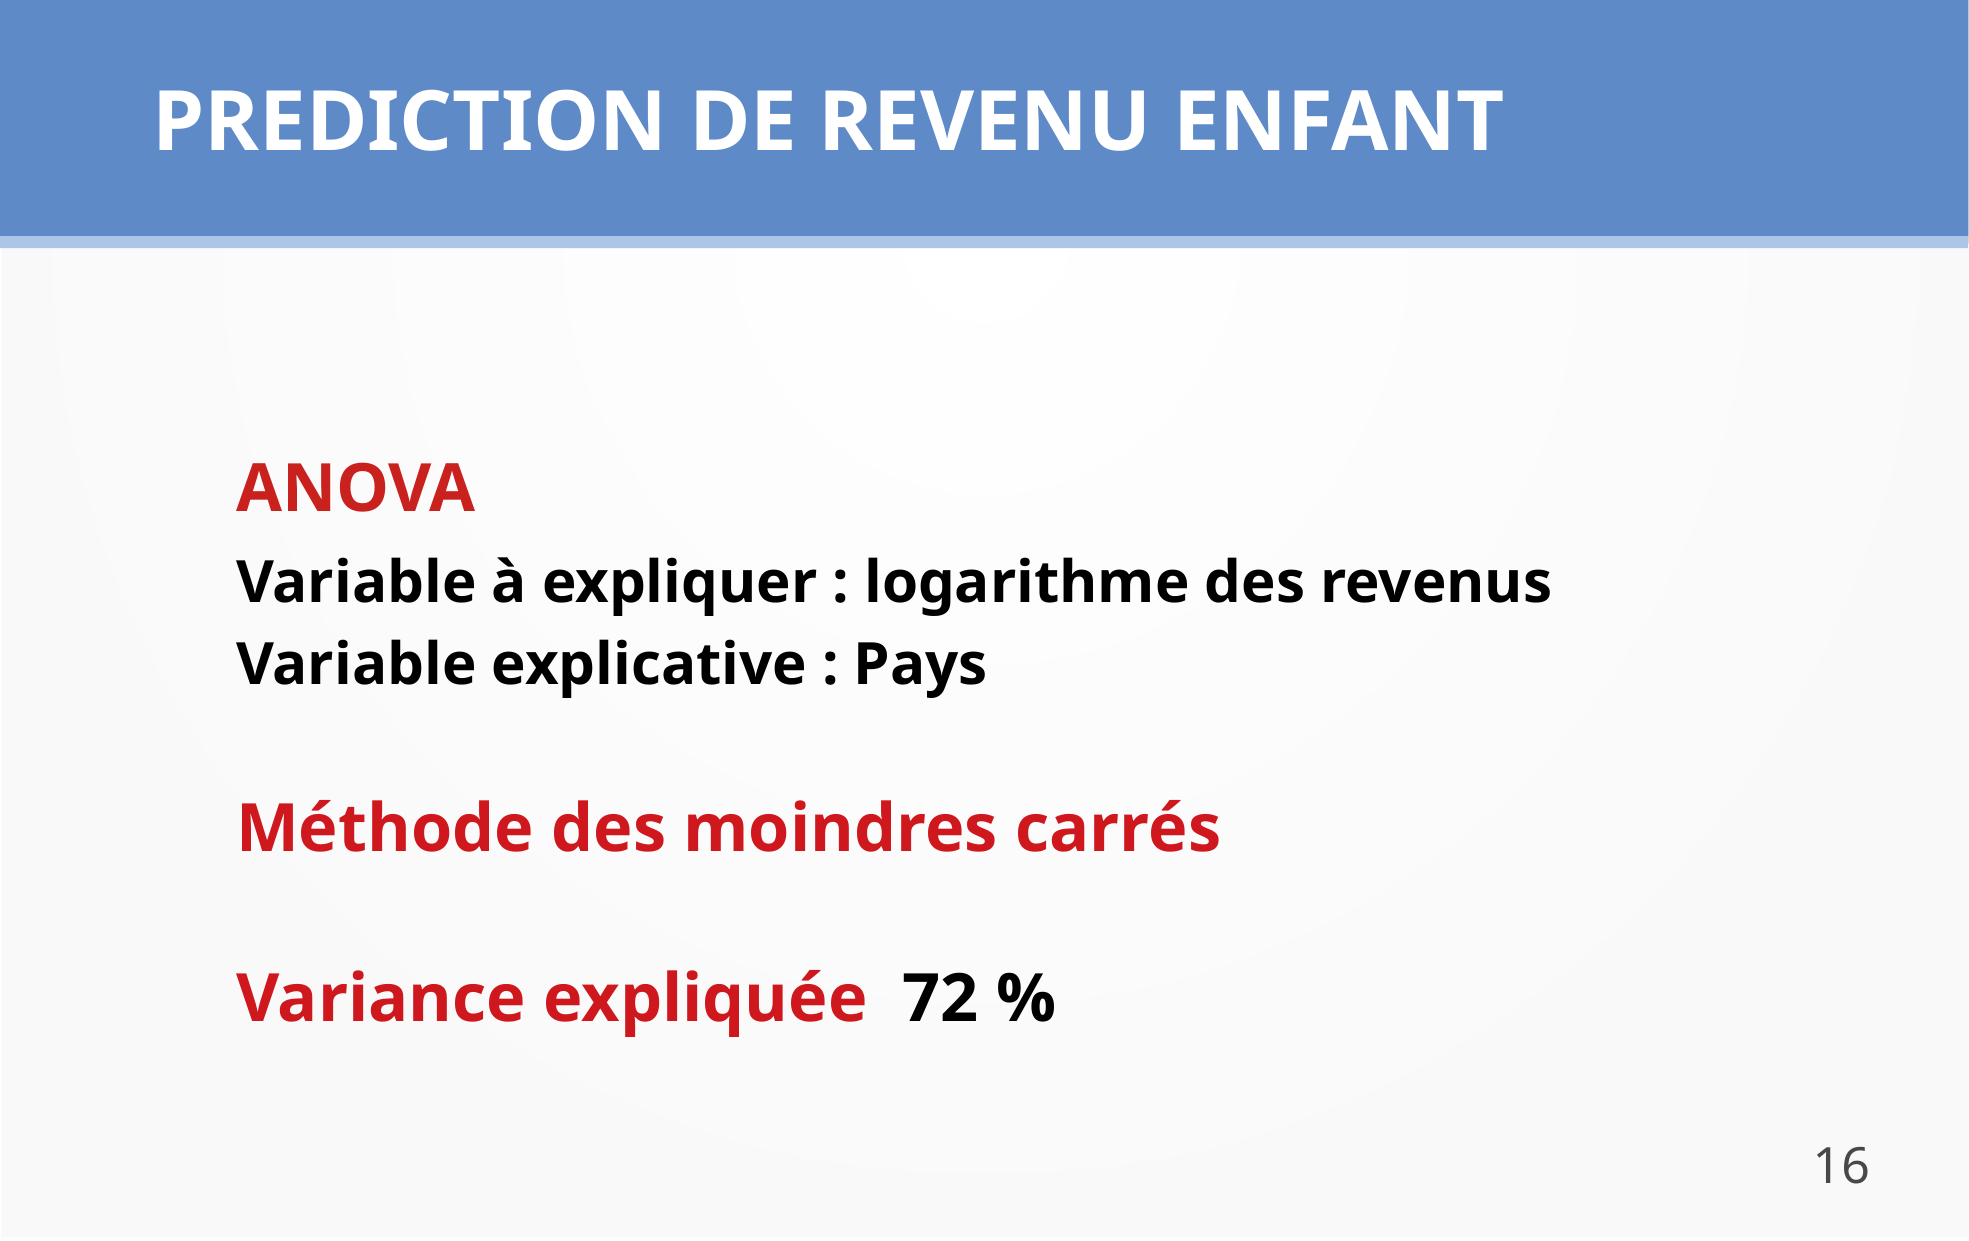

# PREDICTION DE REVENU ENFANT
			ANOVA
			Variable à expliquer : logarithme des revenus
			Variable explicative : Pays
			Méthode des moindres carrés
			Variance expliquée  72 %
16